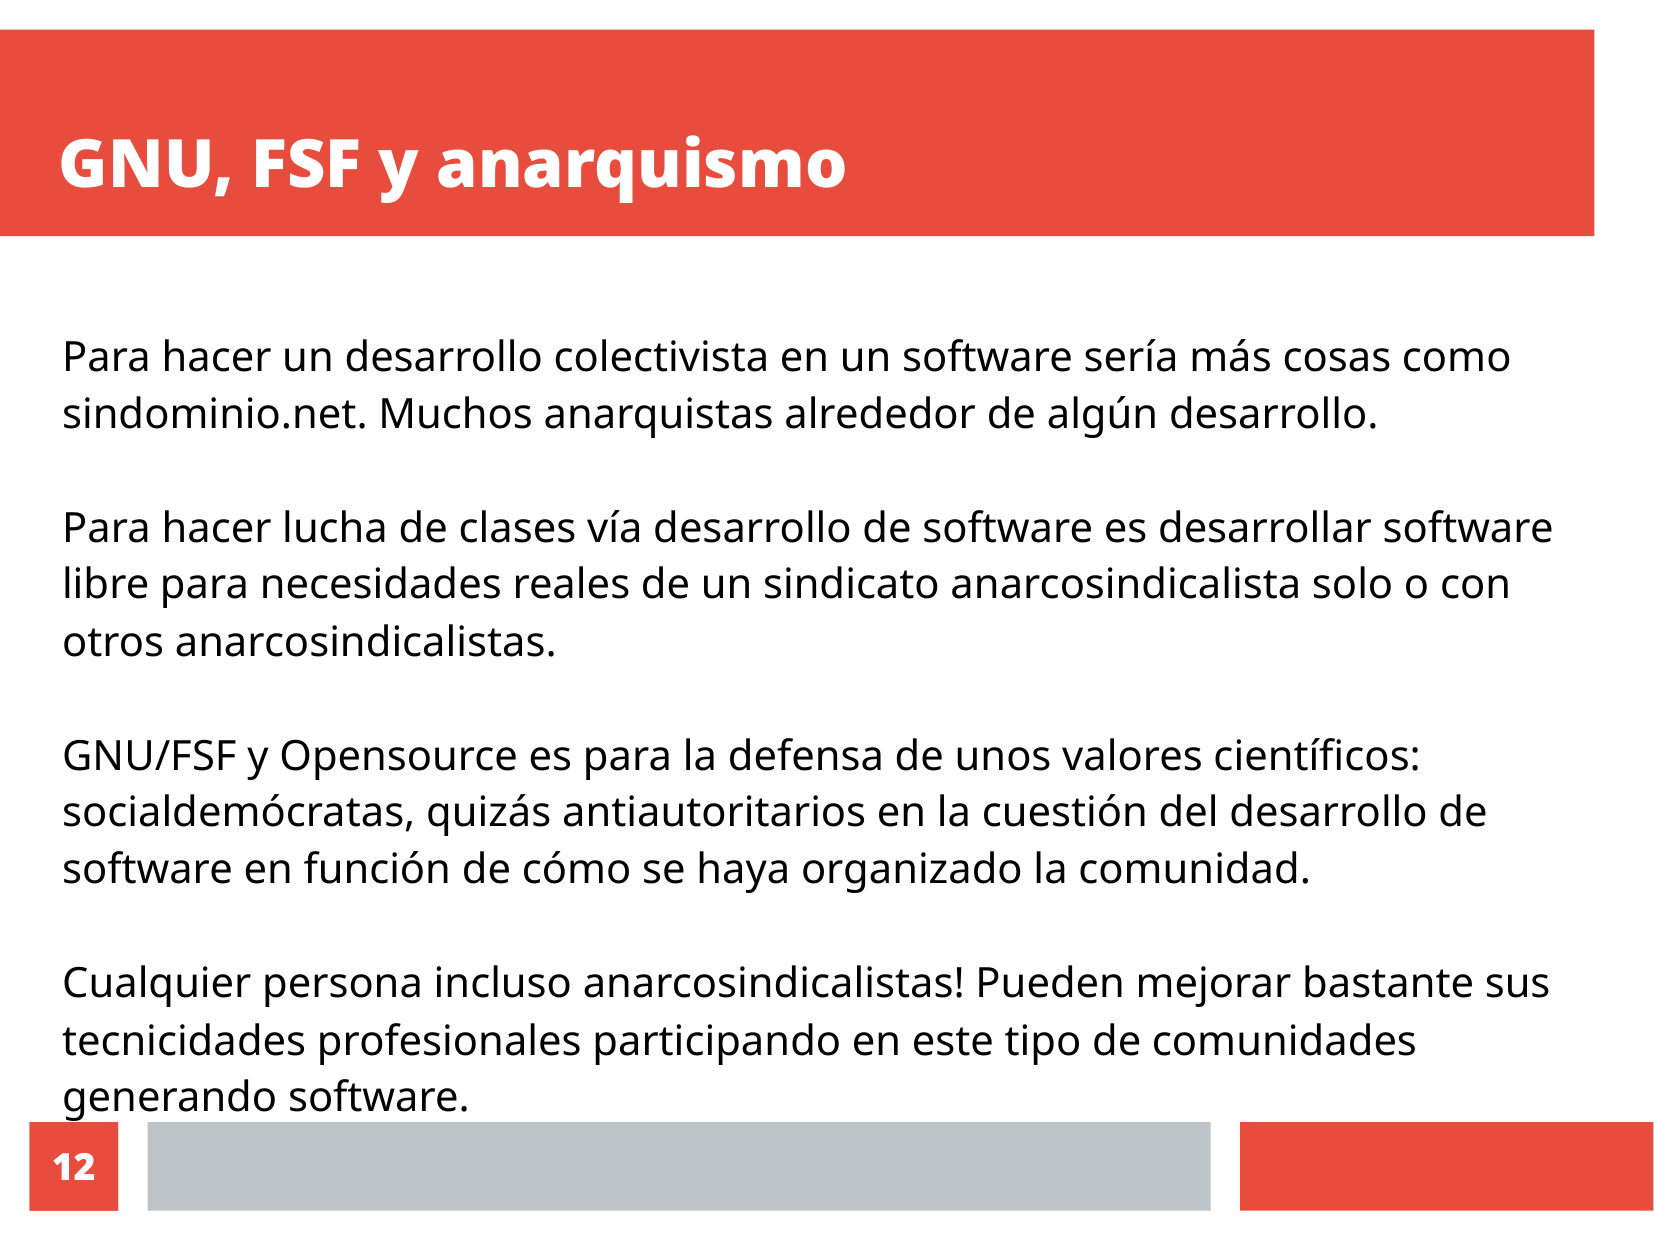

# GNU, FSF y anarquismo
Para hacer un desarrollo colectivista en un software sería más cosas como sindominio.net. Muchos anarquistas alrededor de algún desarrollo.
Para hacer lucha de clases vía desarrollo de software es desarrollar software libre para necesidades reales de un sindicato anarcosindicalista solo o con otros anarcosindicalistas.
GNU/FSF y Opensource es para la defensa de unos valores científicos: socialdemócratas, quizás antiautoritarios en la cuestión del desarrollo de software en función de cómo se haya organizado la comunidad.
Cualquier persona incluso anarcosindicalistas! Pueden mejorar bastante sus tecnicidades profesionales participando en este tipo de comunidades generando software.
12